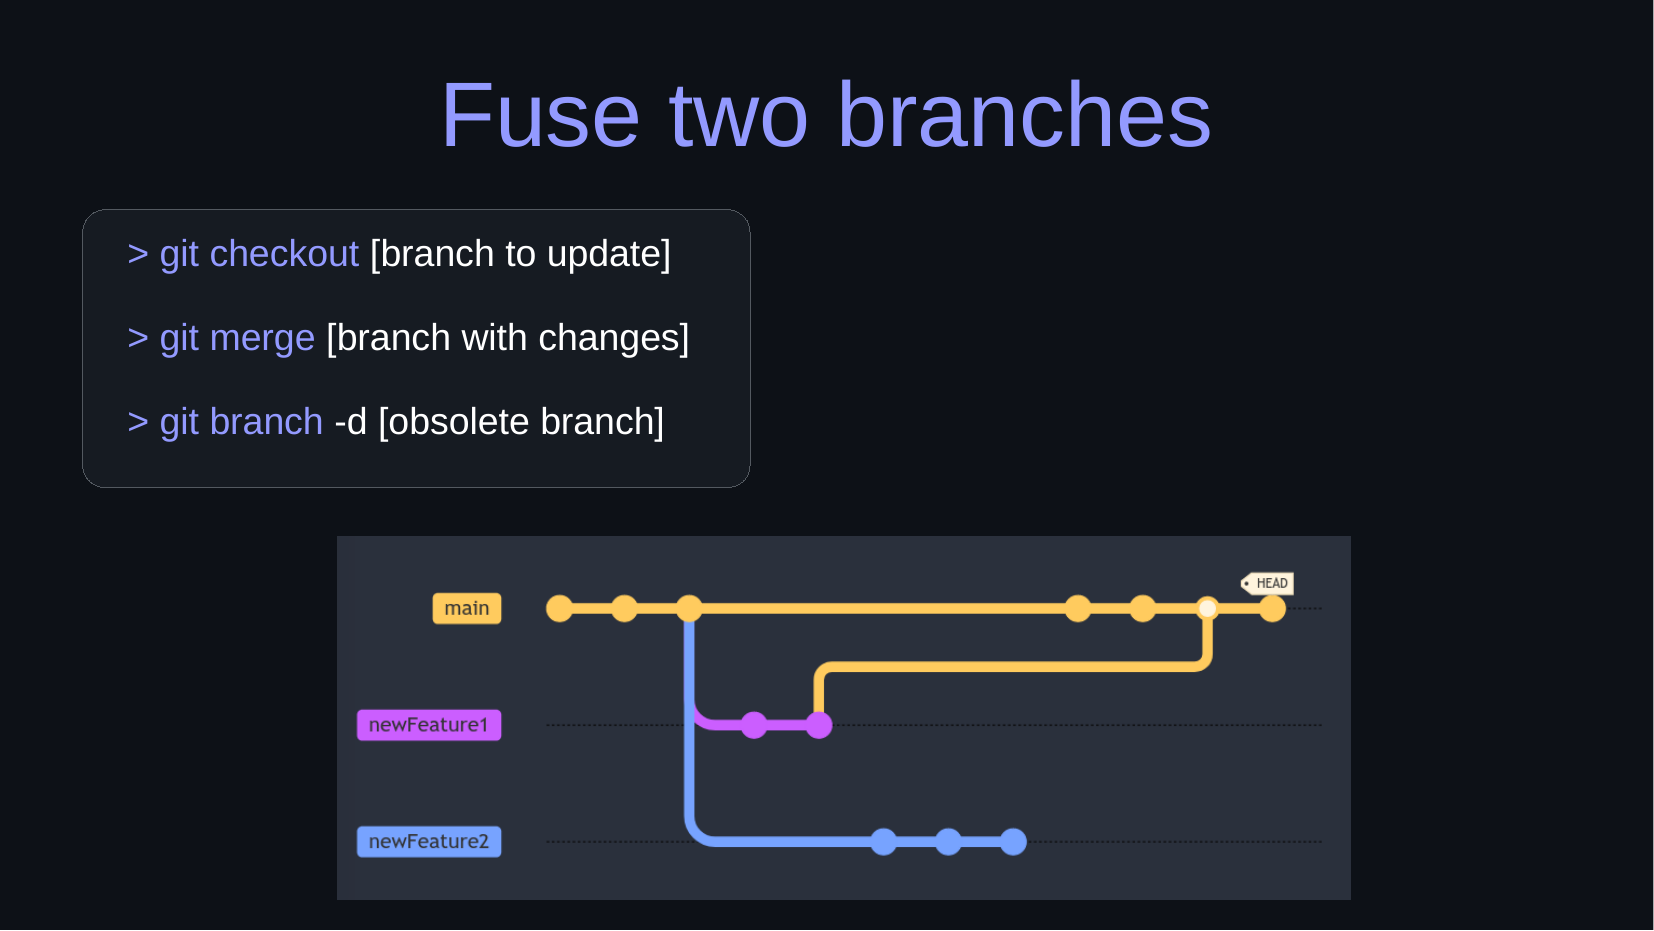

# Fuse two branches
> git checkout [branch to update]
> git merge [branch with changes]
> git branch -d [obsolete branch]